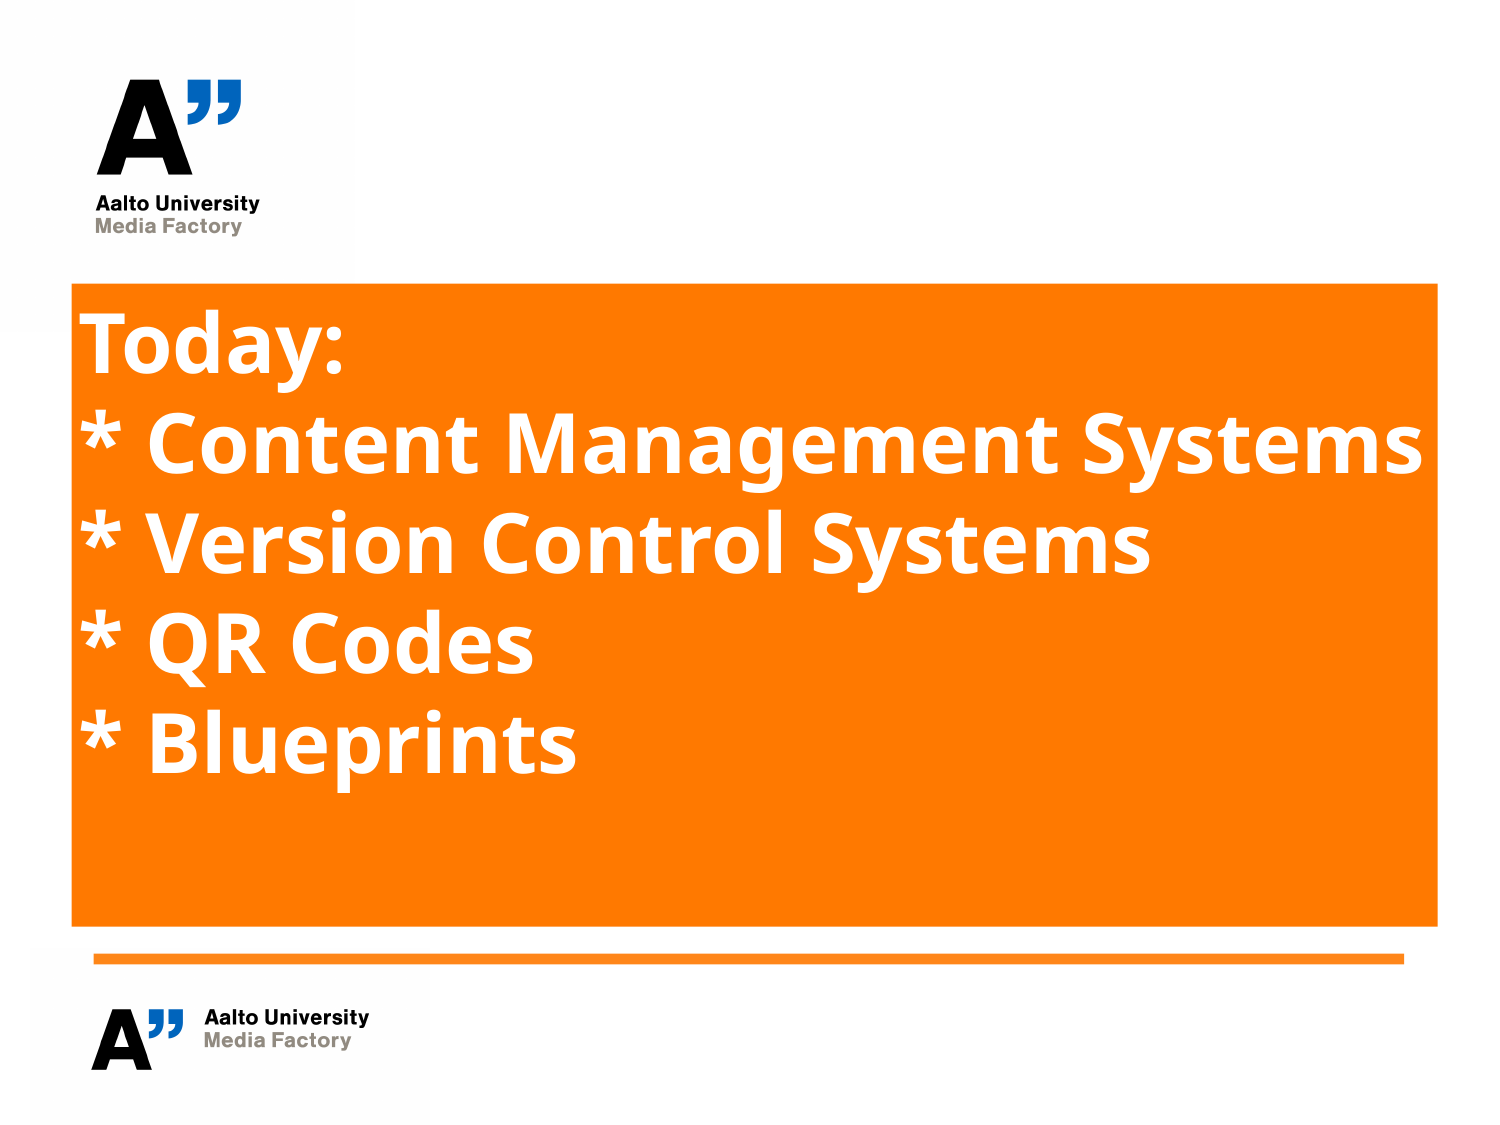

#
Today:
* Content Management Systems
* Version Control Systems
* QR Codes
* Blueprints